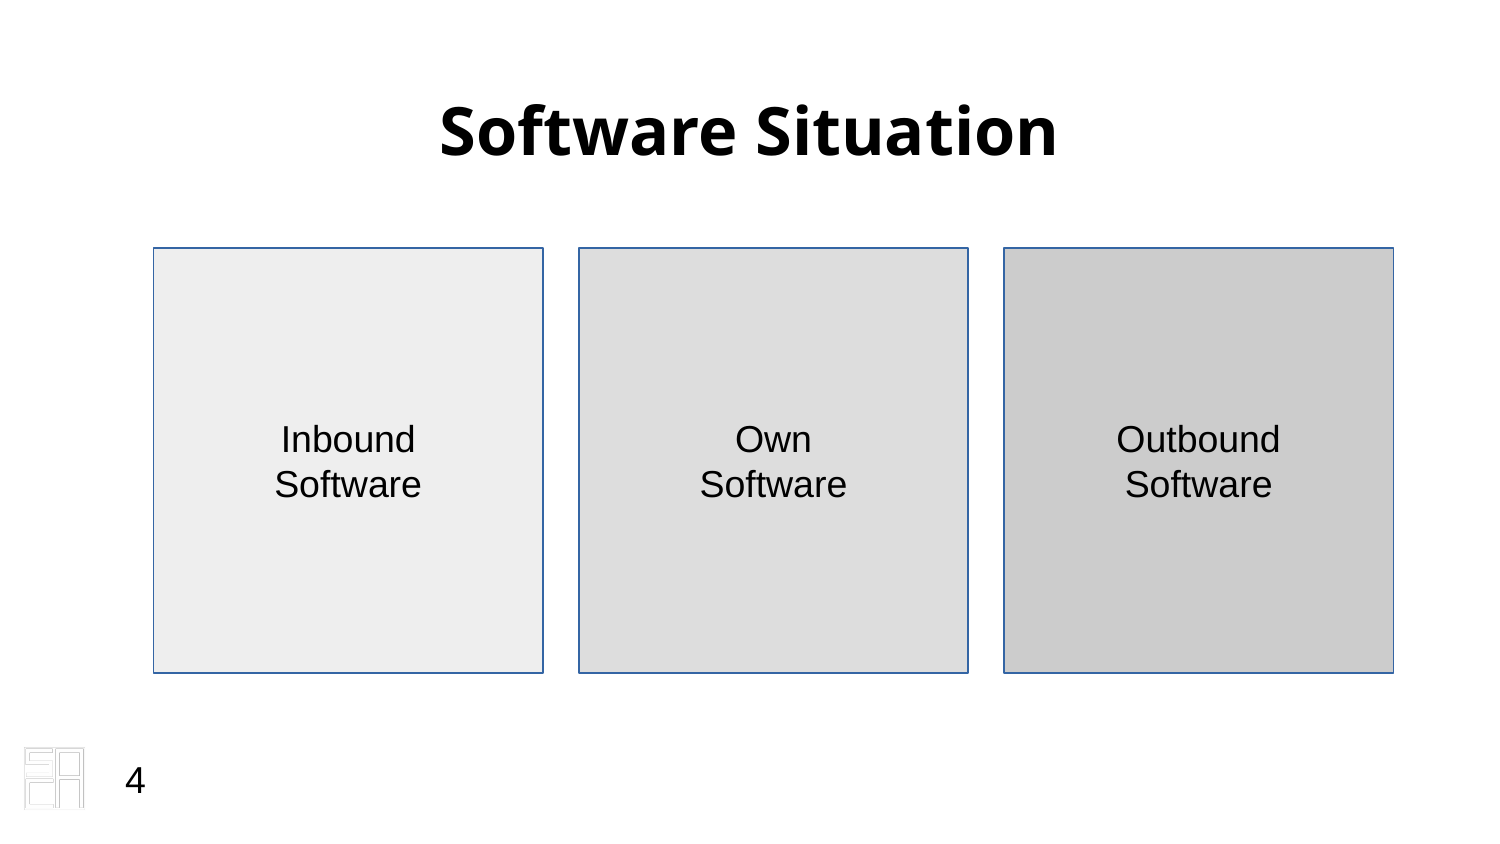

Software Situation
Inbound
Software
Own
Software
Outbound
Software